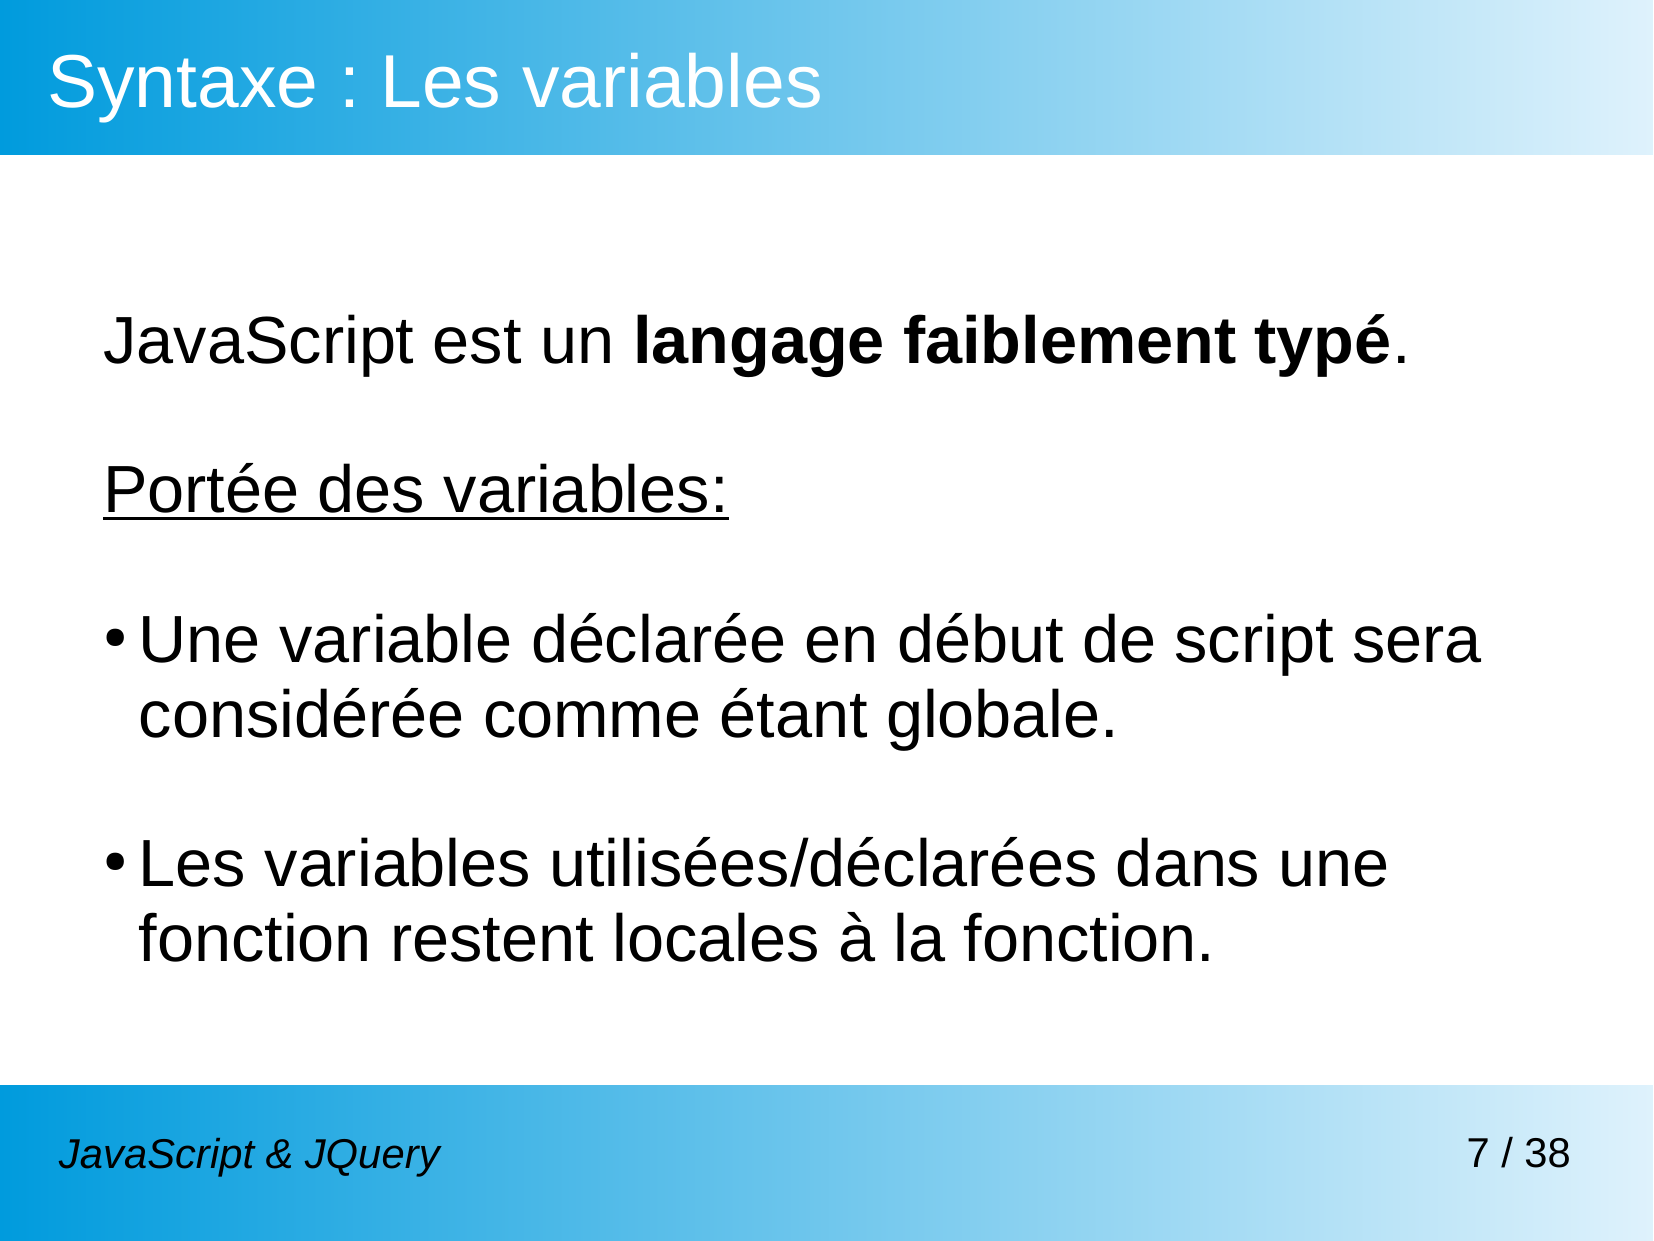

# Syntaxe : Les variables
JavaScript est un langage faiblement typé.
Portée des variables:
Une variable déclarée en début de script sera considérée comme étant globale.
Les variables utilisées/déclarées dans une fonction restent locales à la fonction.